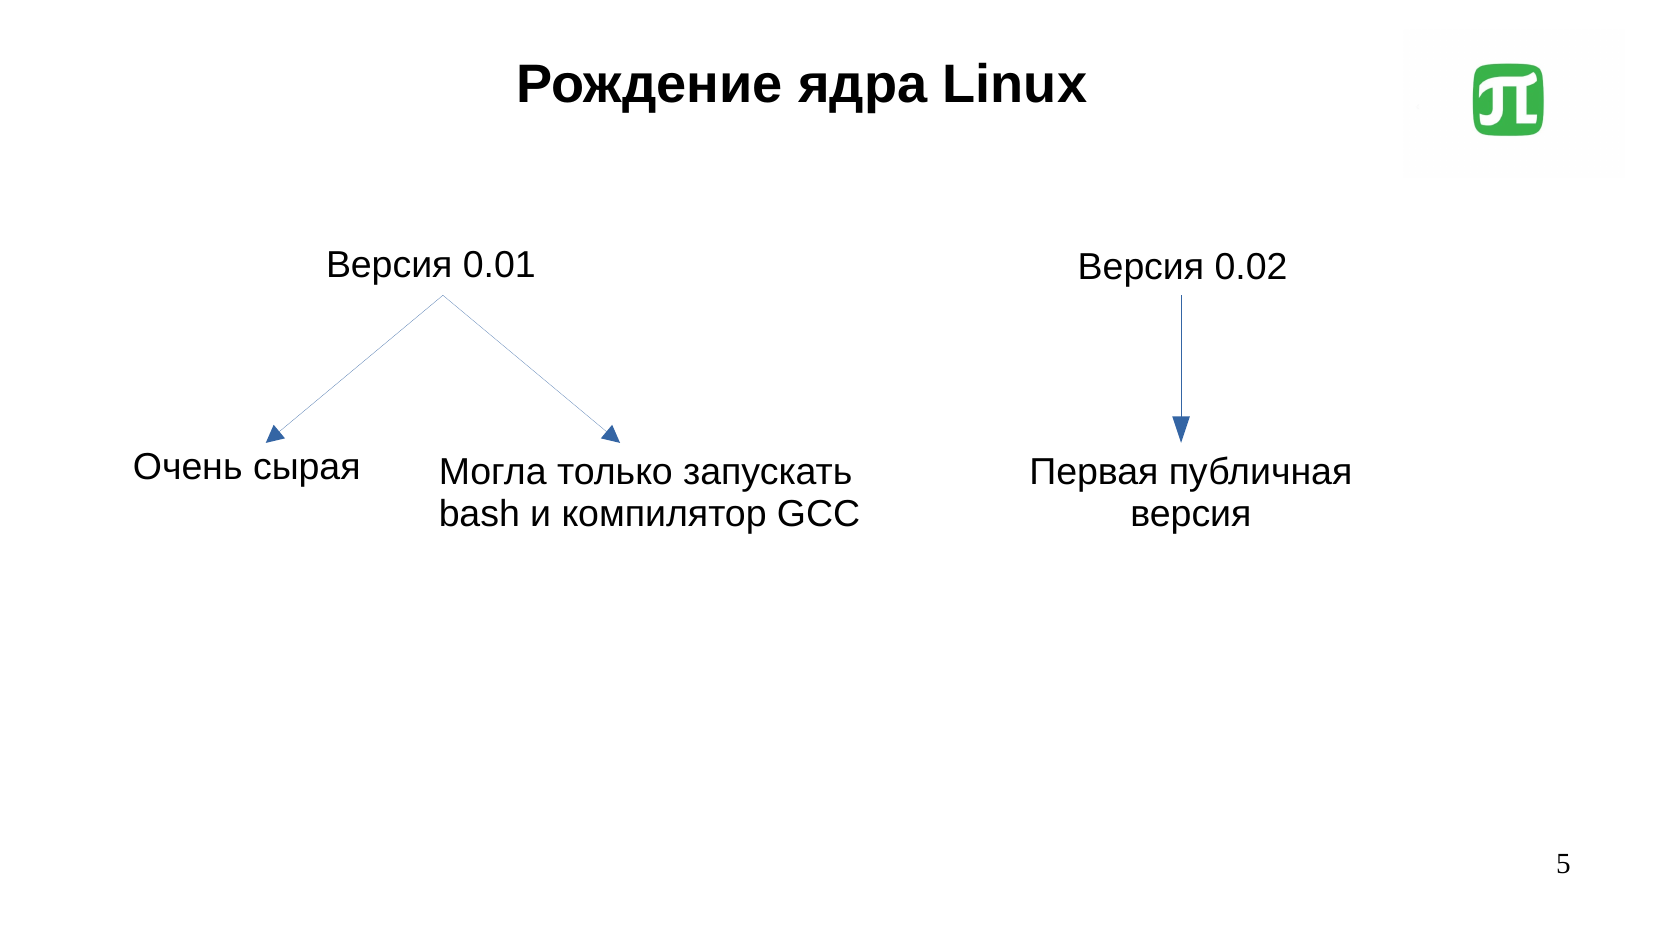

Рождение ядра Linux
Версия 0.01
Версия 0.02
Очень сырая
Могла только запускать bash и компилятор GCC
Первая публичная версия
5